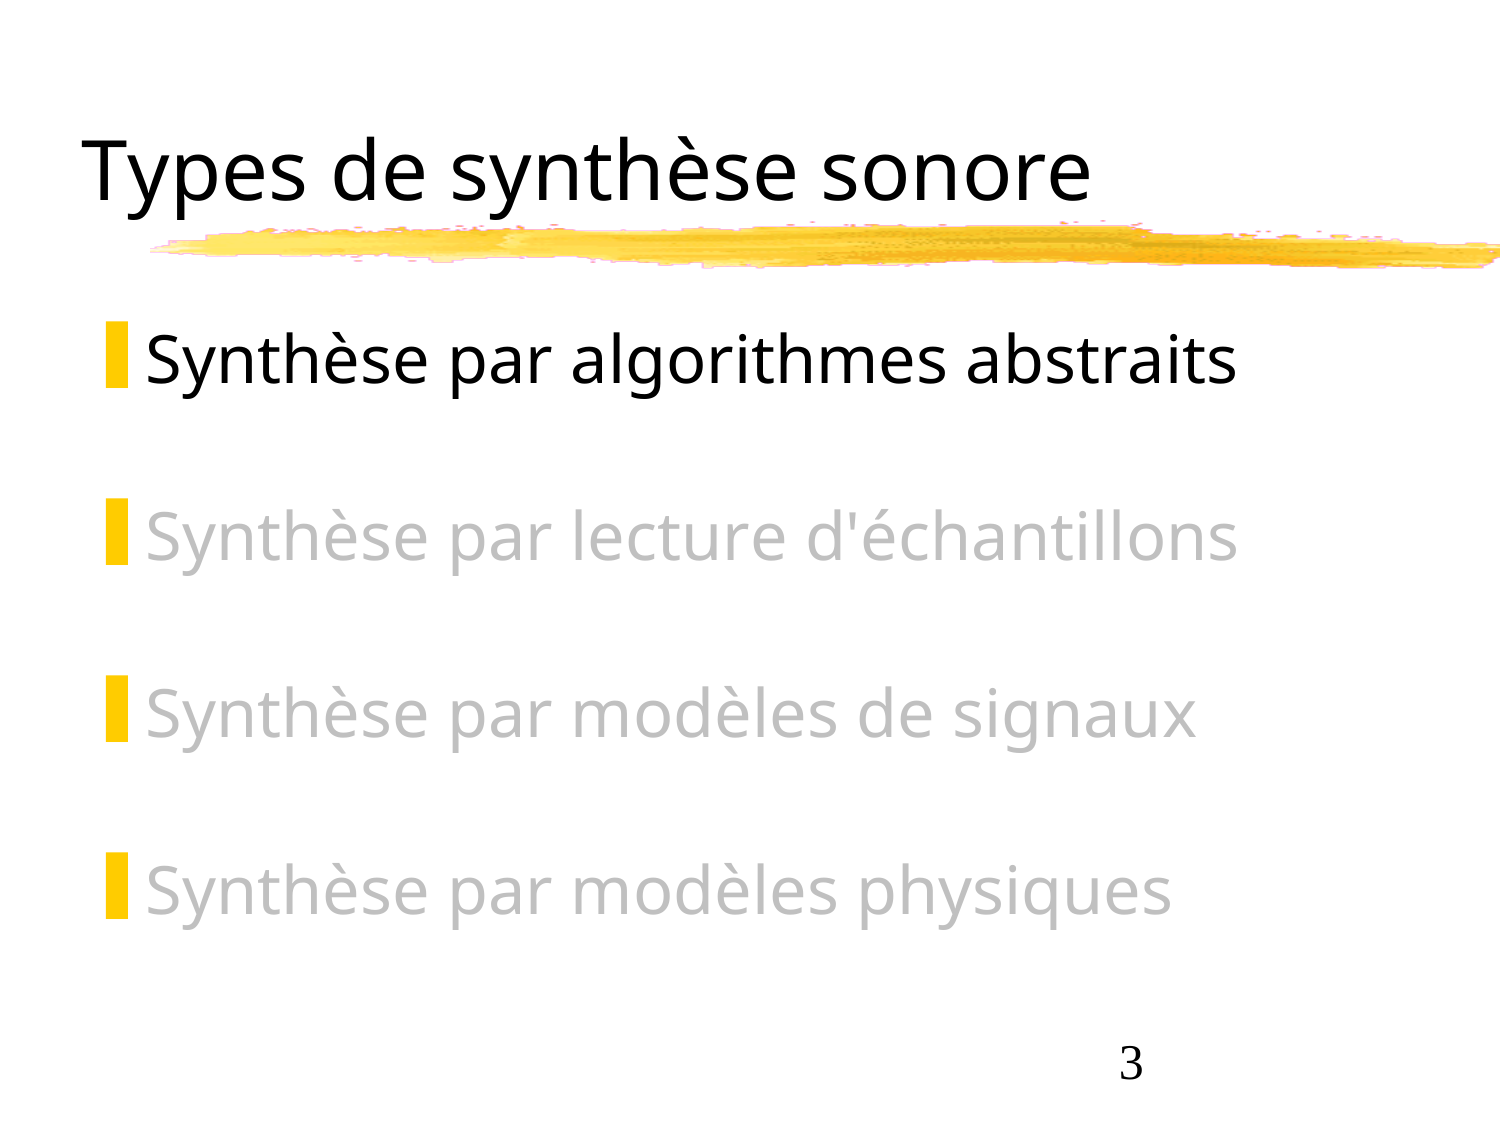

# Types de synthèse sonore
Synthèse par algorithmes abstraits
Synthèse par lecture d'échantillons
Synthèse par modèles de signaux
Synthèse par modèles physiques
3